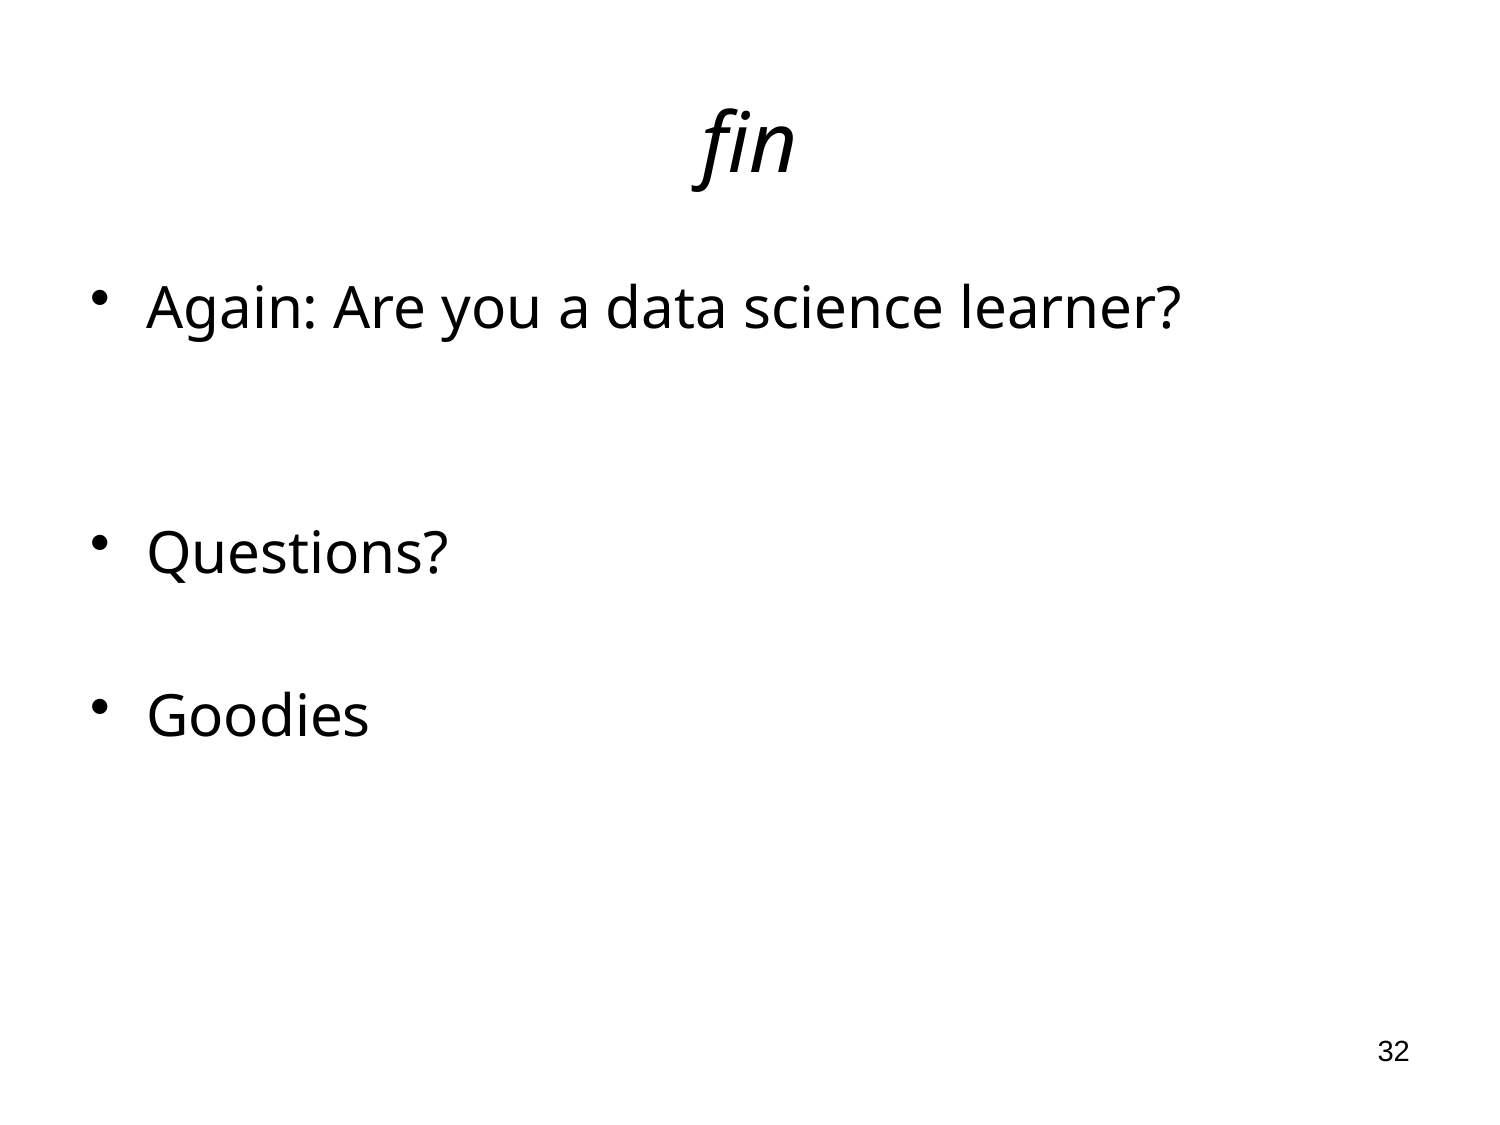

# fin
Again: Are you a data science learner?
Questions?
Goodies